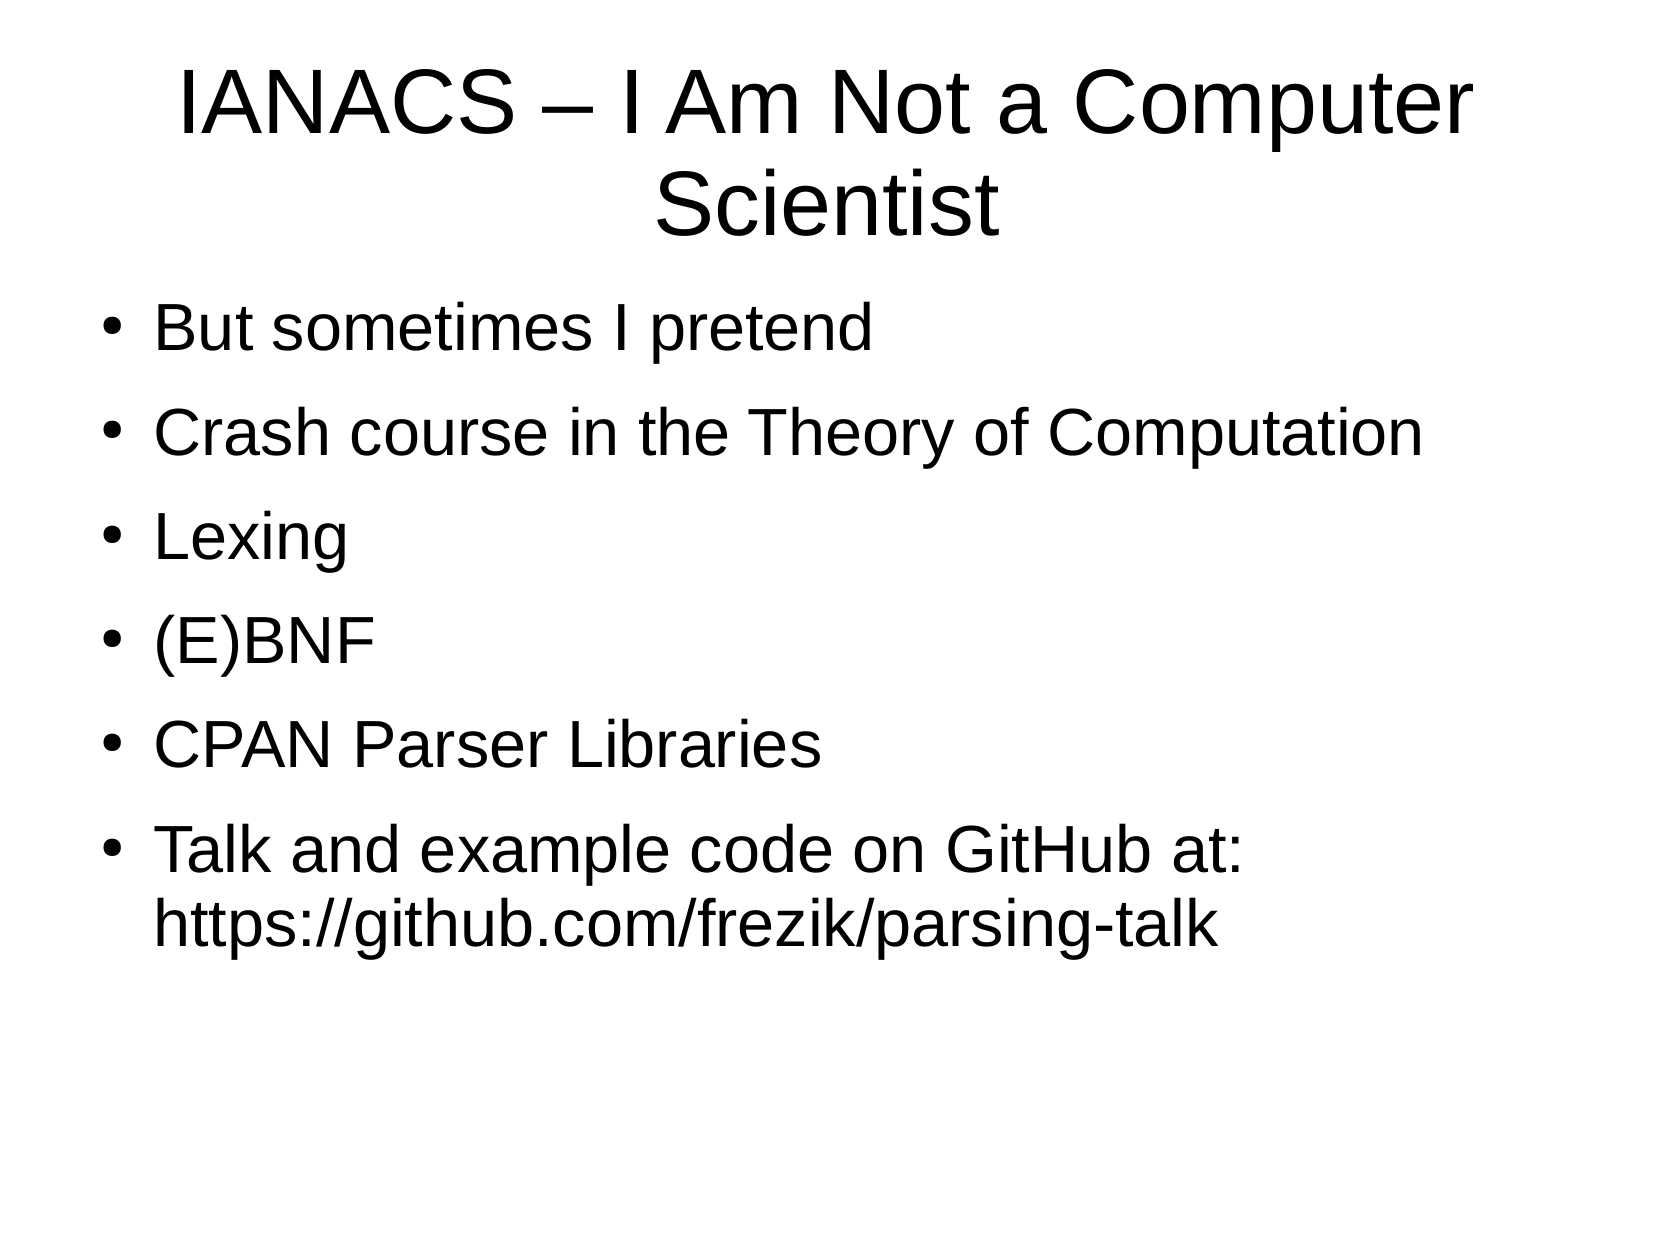

# IANACS – I Am Not a Computer Scientist
But sometimes I pretend
Crash course in the Theory of Computation
Lexing
(E)BNF
CPAN Parser Libraries
Talk and example code on GitHub at: https://github.com/frezik/parsing-talk